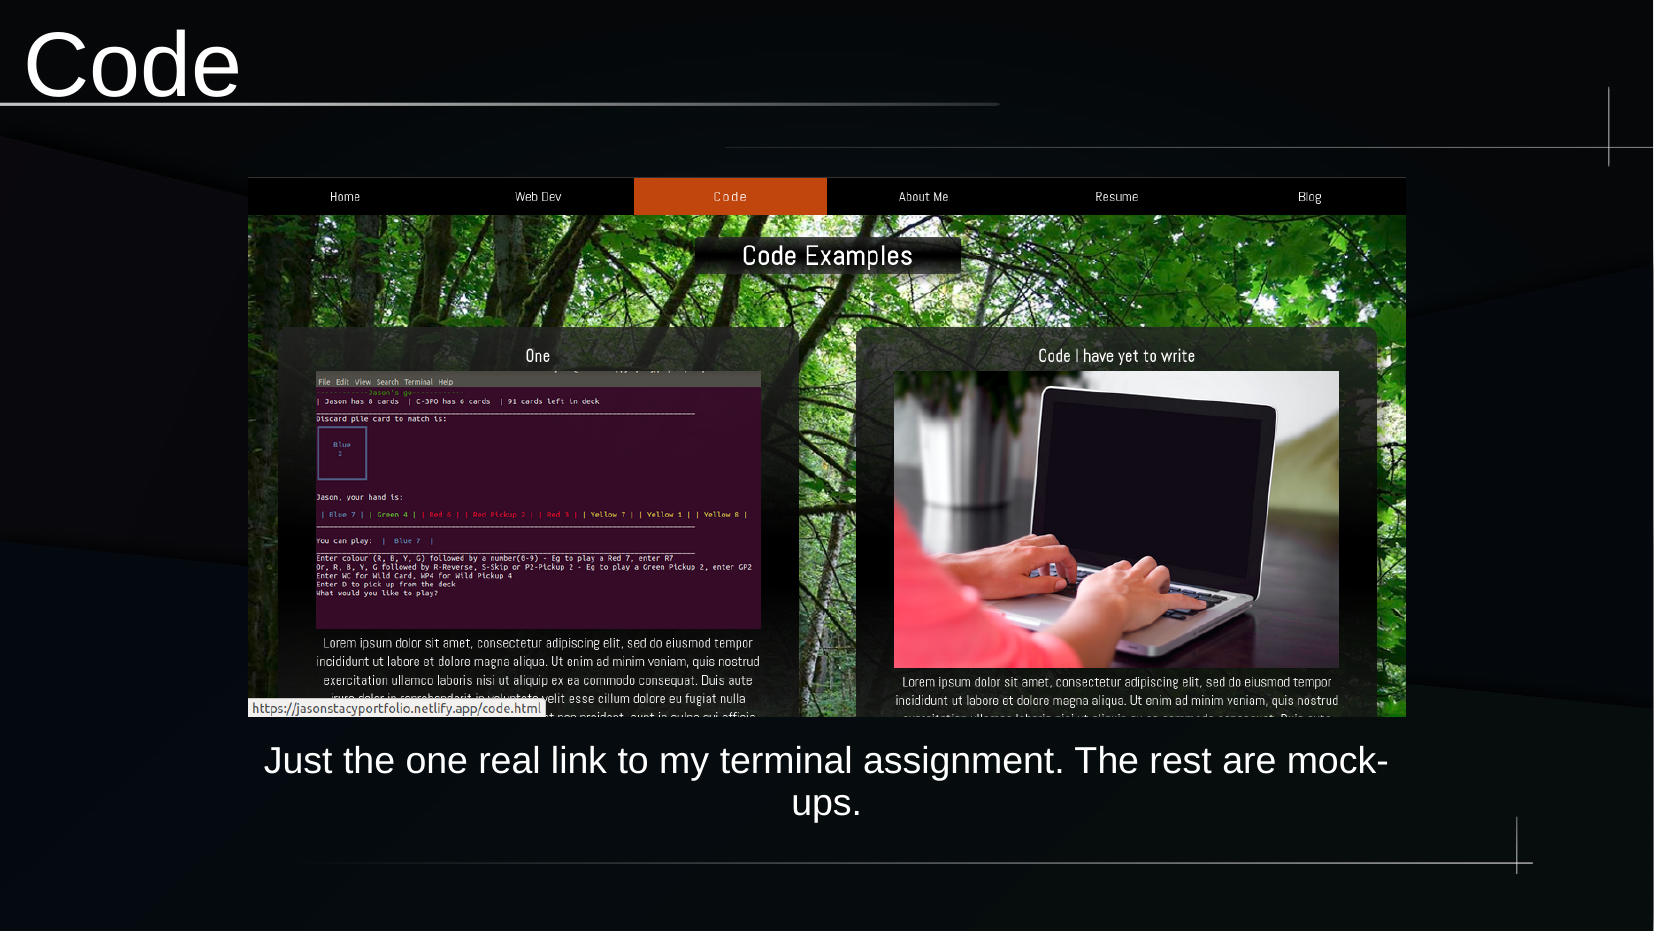

# Code
Just the one real link to my terminal assignment. The rest are mock-ups.